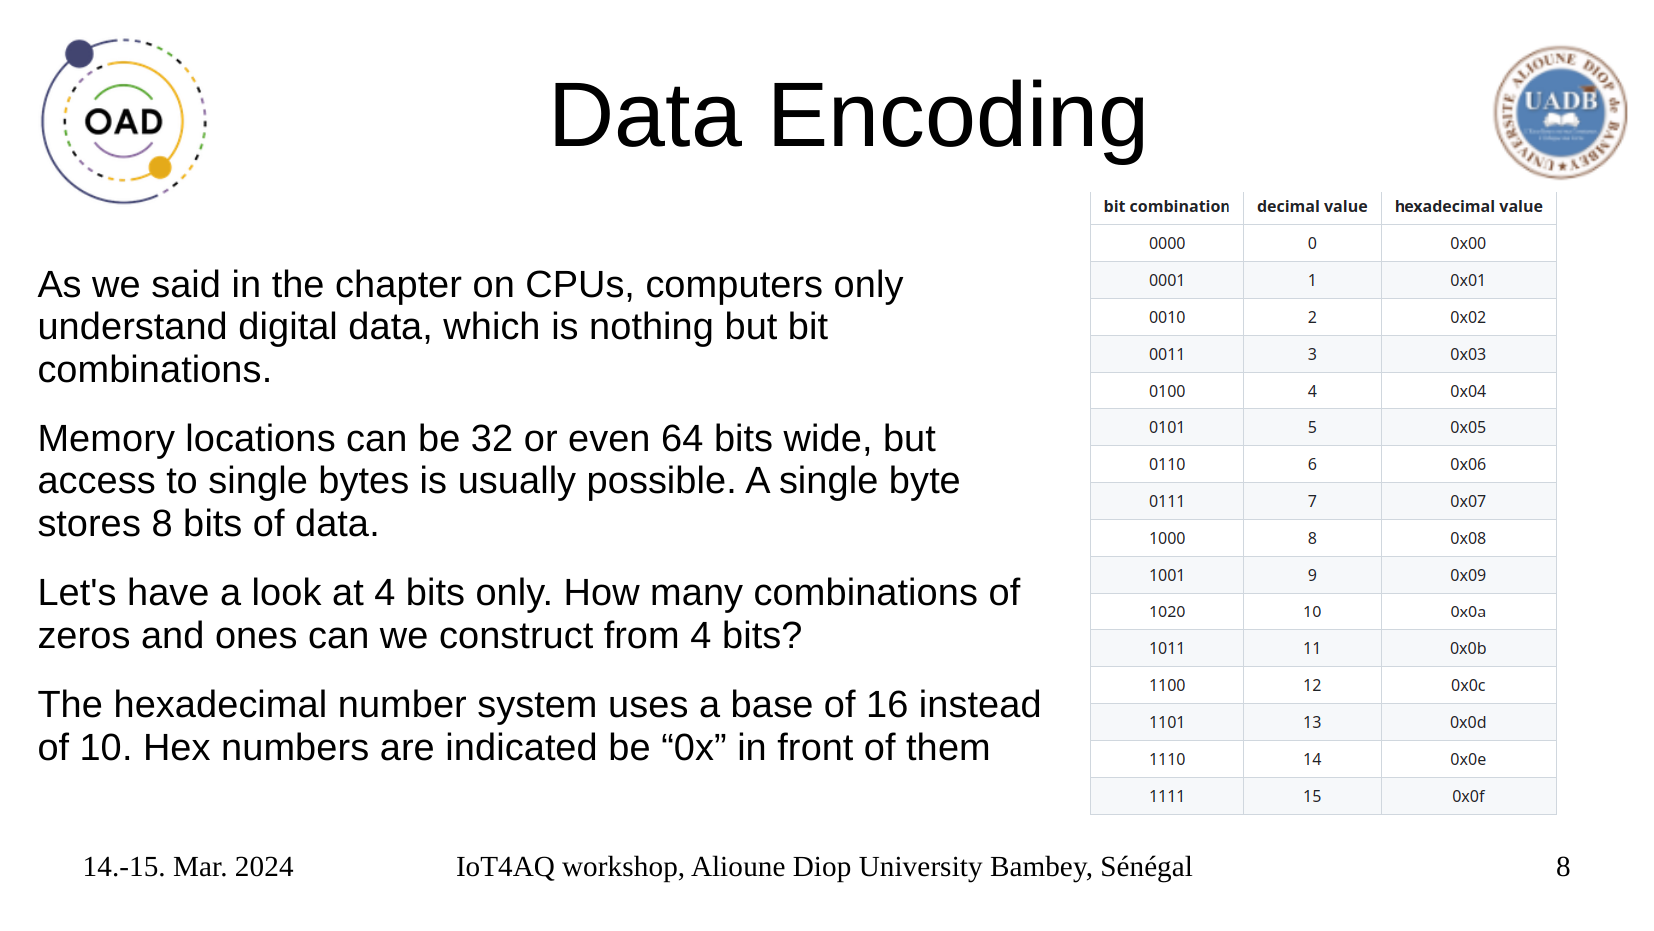

# Data Encoding
As we said in the chapter on CPUs, computers only understand digital data, which is nothing but bit combinations.
Memory locations can be 32 or even 64 bits wide, but access to single bytes is usually possible. A single byte stores 8 bits of data.
Let's have a look at 4 bits only. How many combinations of zeros and ones can we construct from 4 bits?
The hexadecimal number system uses a base of 16 instead of 10. Hex numbers are indicated be “0x” in front of them
14.-15. Mar. 2024
IoT4AQ workshop, Alioune Diop University Bambey, Sénégal
8